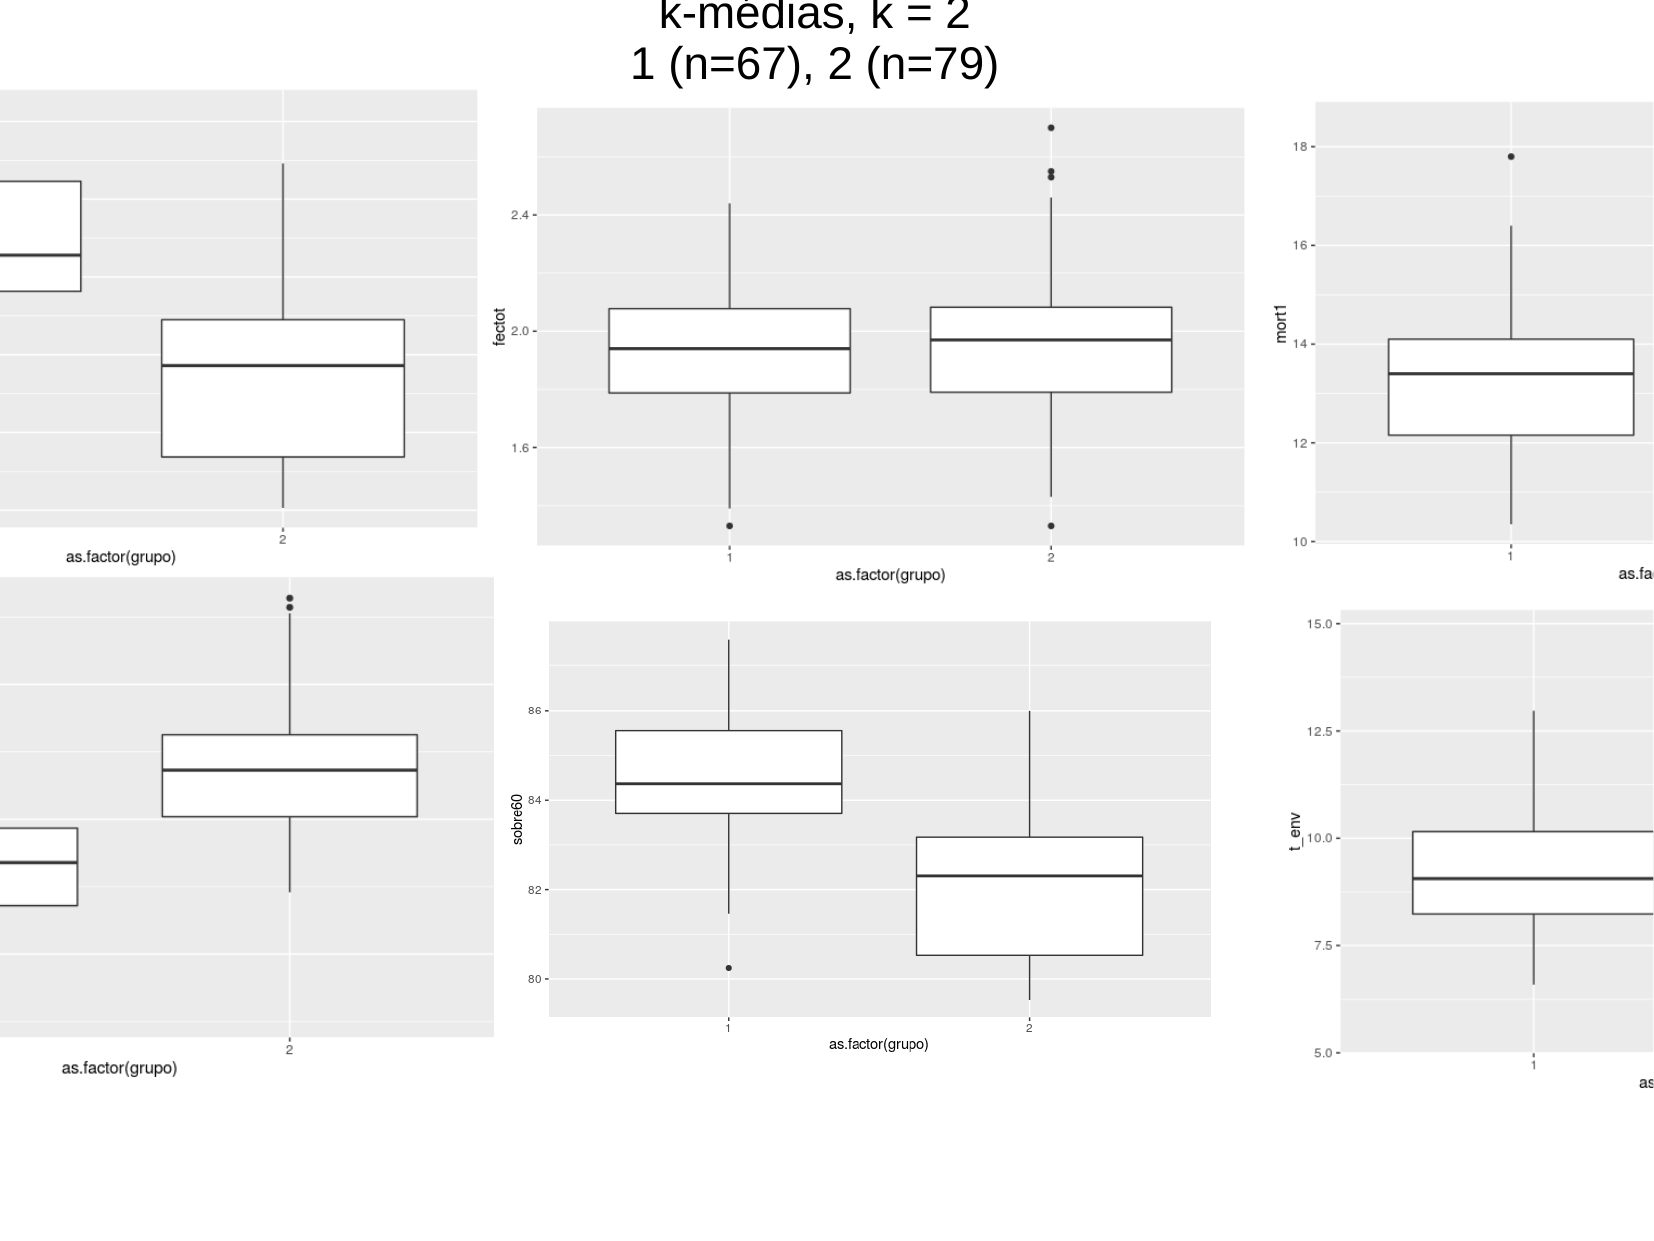

# k-médias, k = 2 1 (n=67), 2 (n=79)